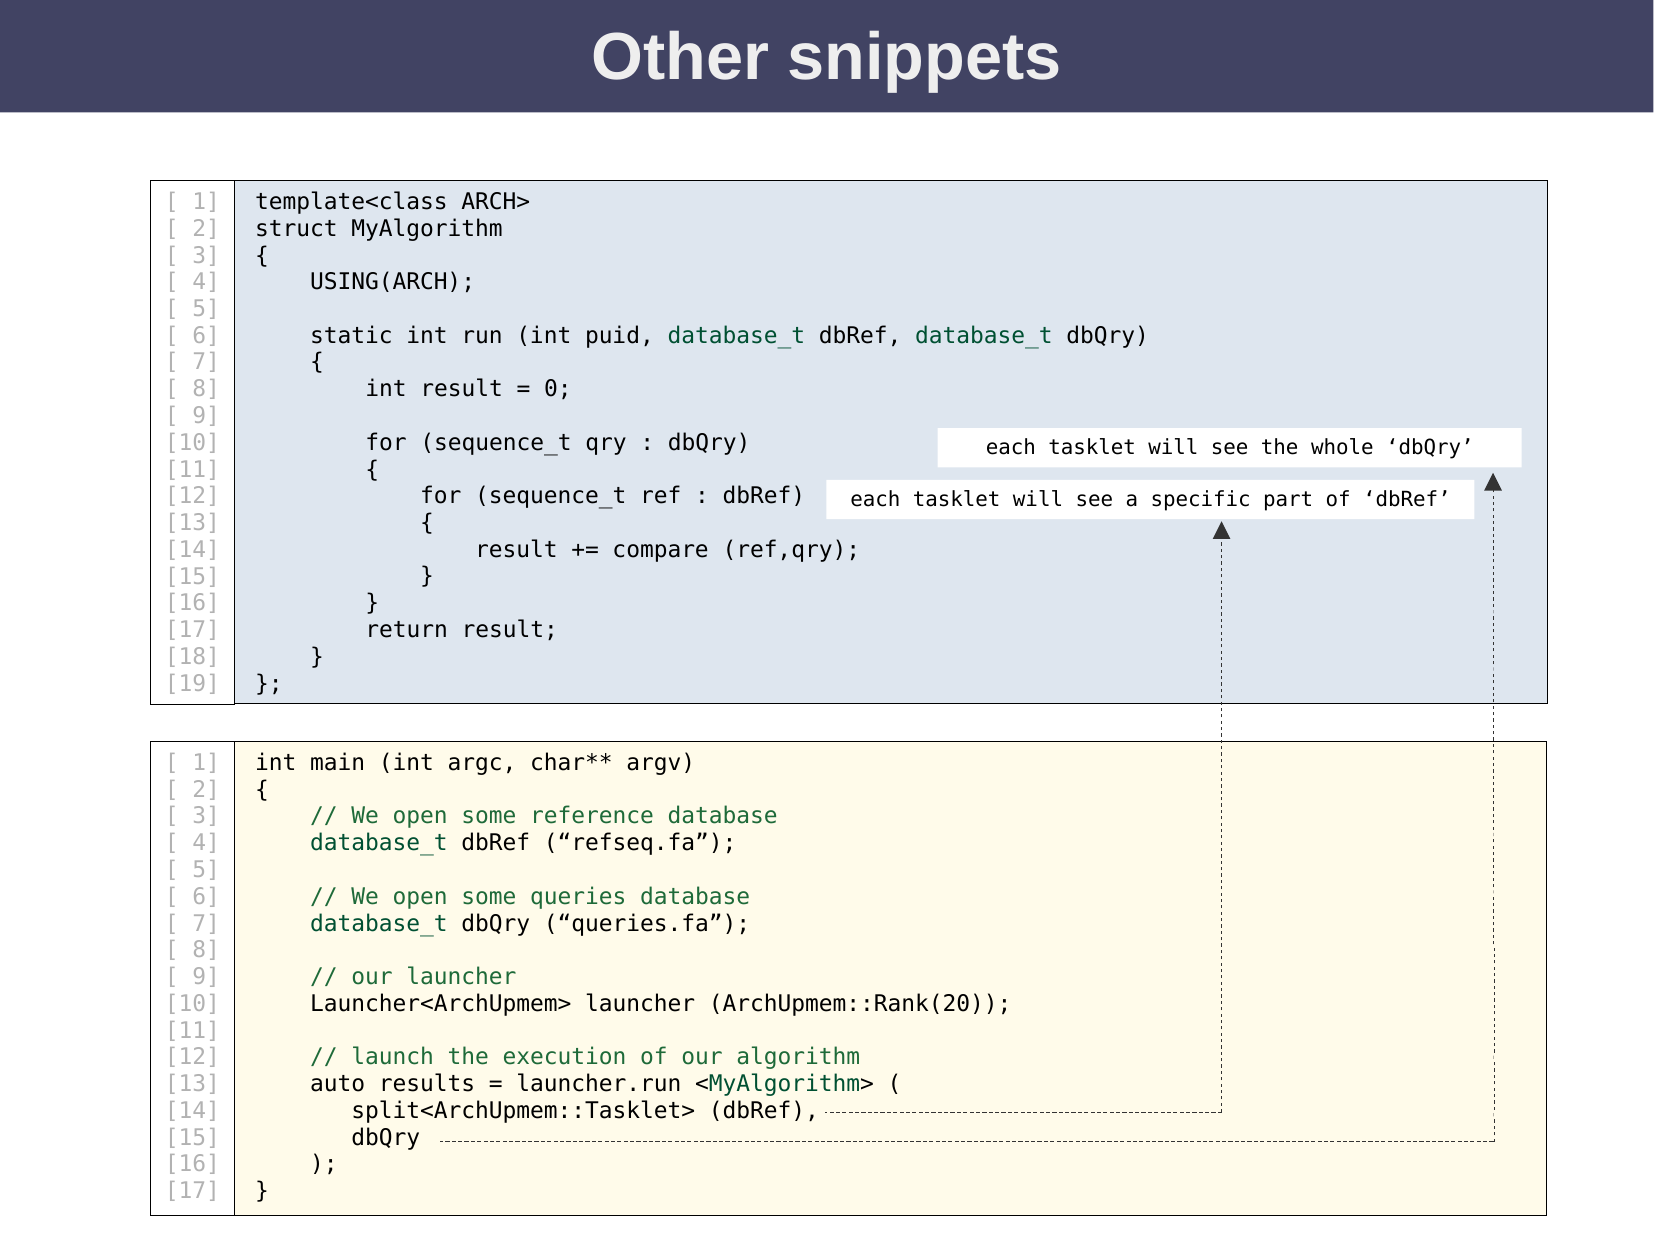

Other snippets
template<class ARCH>
struct MyAlgorithm
{
 USING(ARCH);
 static int run (int puid, database_t dbRef, database_t dbQry)
 {
 int result = 0;
 for (sequence_t qry : dbQry)
 {
 for (sequence_t ref : dbRef)
 {
 result += compare (ref,qry);
 }
 }
 return result;
 }
};
[ 1]
[ 2]
[ 3]
[ 4]
[ 5]
[ 6]
[ 7]
[ 8]
[ 9]
[10]
[11]
[12]
[13]
[14]
[15]
[16]
[17]
[18]
[19]
each tasklet will see the whole ‘dbQry’
each tasklet will see a specific part of ‘dbRef’
[ 1]
[ 2]
[ 3]
[ 4]
[ 5]
[ 6]
[ 7]
[ 8]
[ 9]
[10]
[11]
[12]
[13]
[14]
[15]
[16]
[17]
int main (int argc, char** argv)
{
 // We open some reference database
 database_t dbRef (“refseq.fa”);
 // We open some queries database
 database_t dbQry (“queries.fa”);
 // our launcher
 Launcher<ArchUpmem> launcher (ArchUpmem::Rank(20));
 // launch the execution of our algorithm
 auto results = launcher.run <MyAlgorithm> (
 split<ArchUpmem::Tasklet> (dbRef),
 dbQry
 );
}